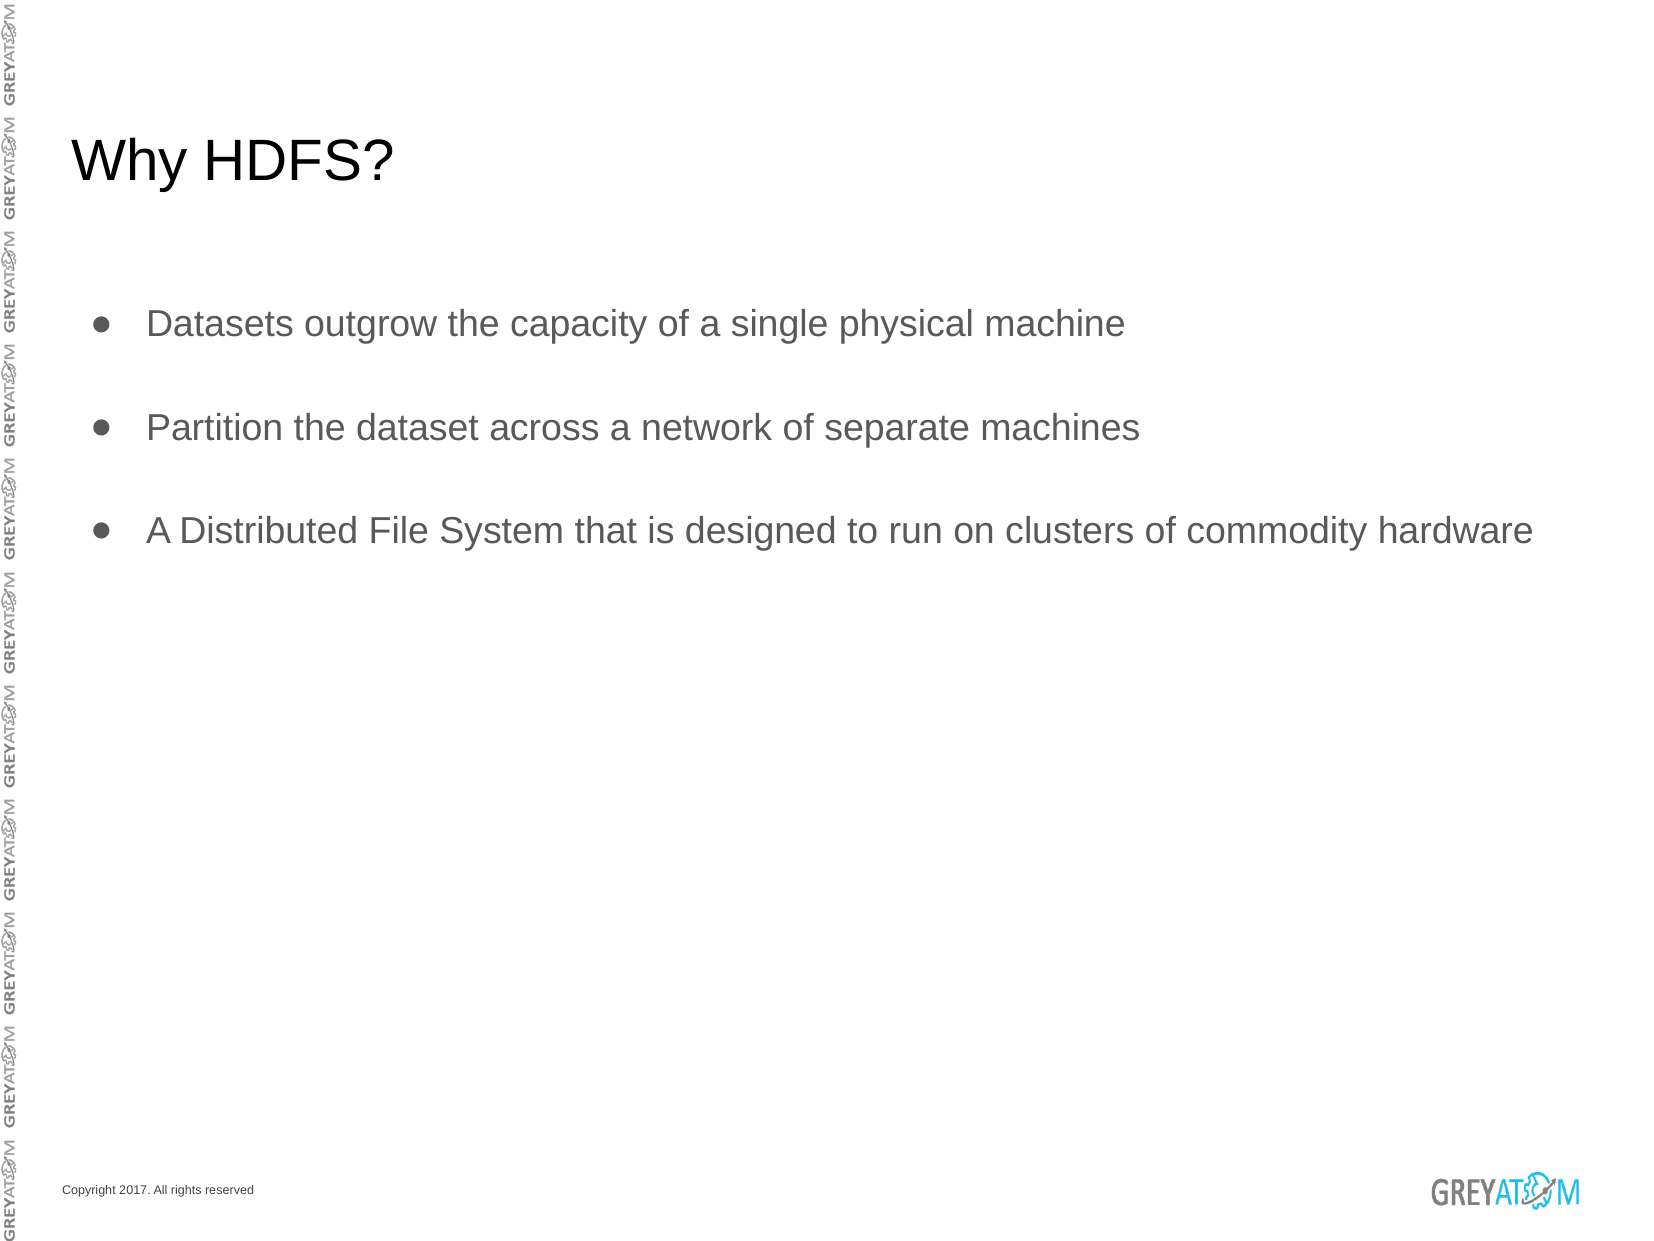

Why HDFS?
Datasets outgrow the capacity of a single physical machine
Partition the dataset across a network of separate machines
A Distributed File System that is designed to run on clusters of commodity hardware